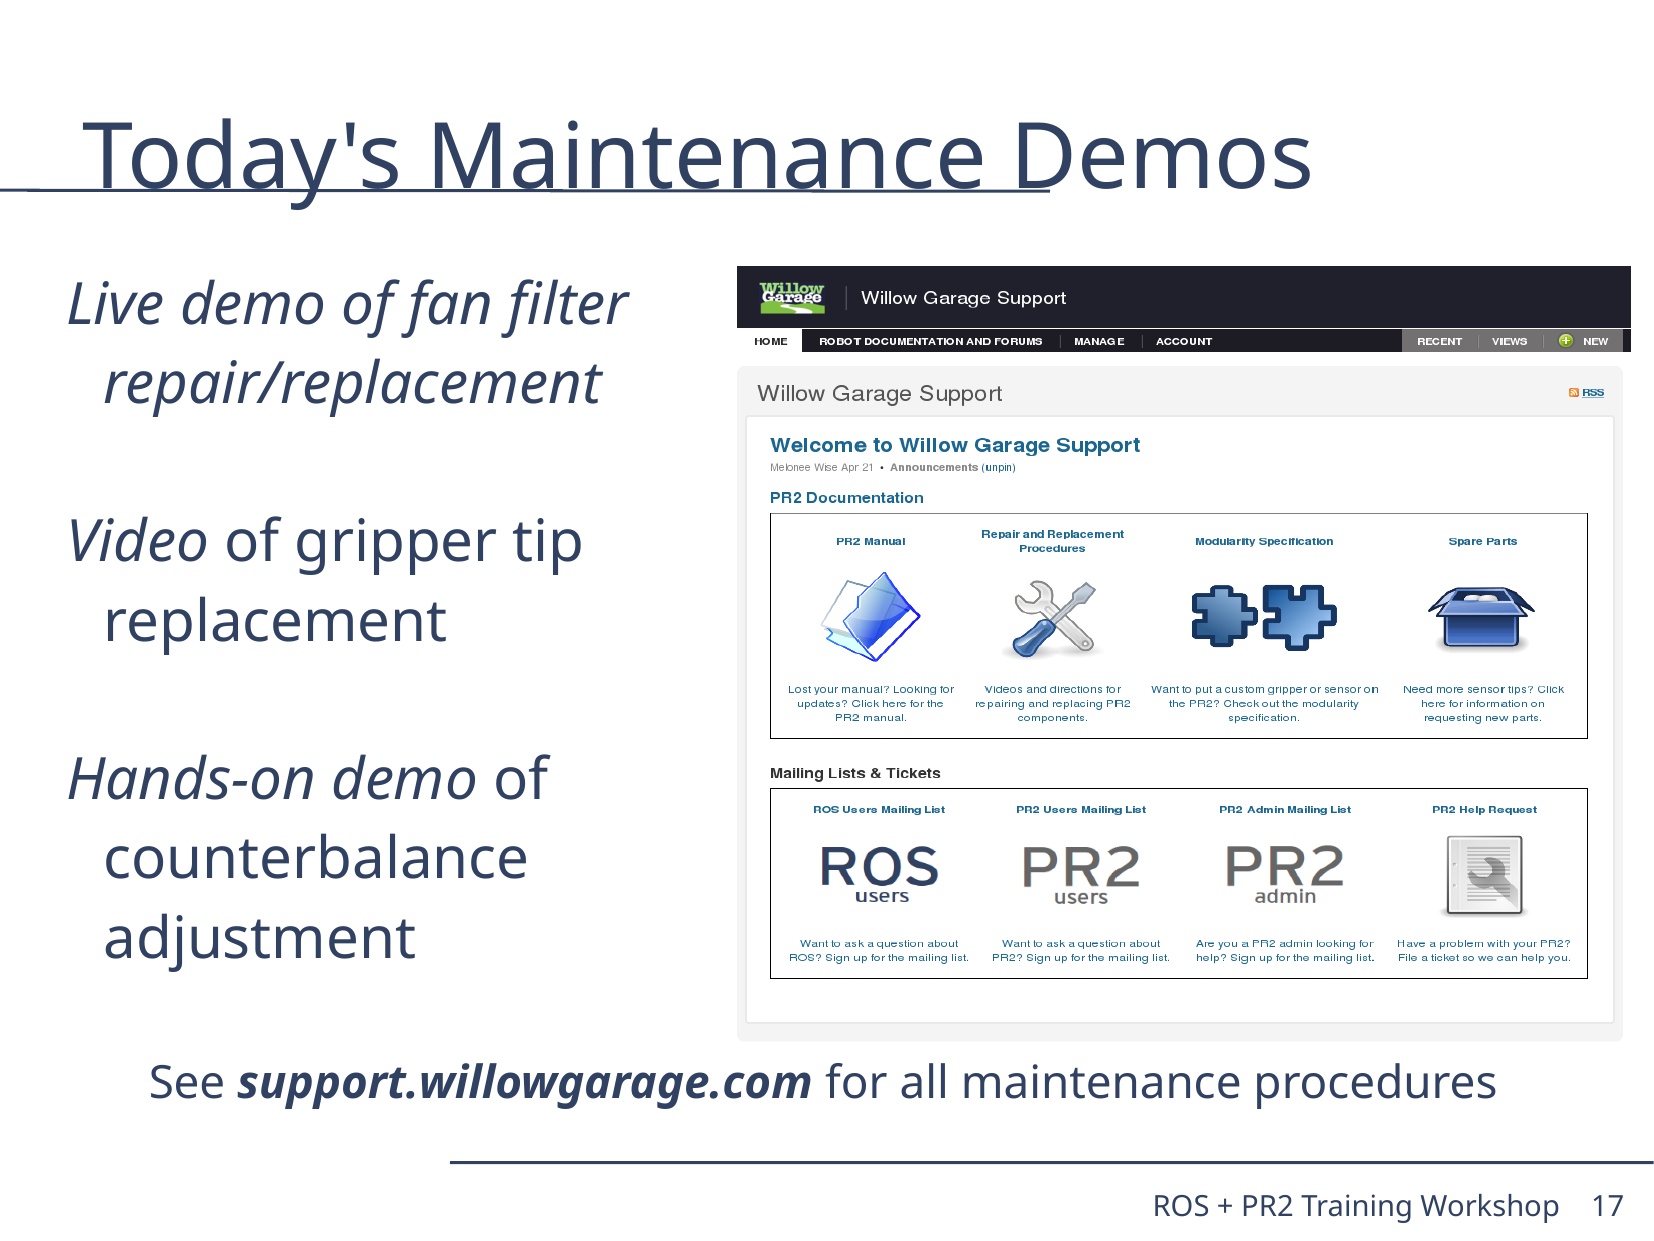

# Today's Maintenance Demos
Live demo of fan filter repair/replacement
Video of gripper tip replacement
Hands-on demo of counterbalance adjustment
See support.willowgarage.com for all maintenance procedures